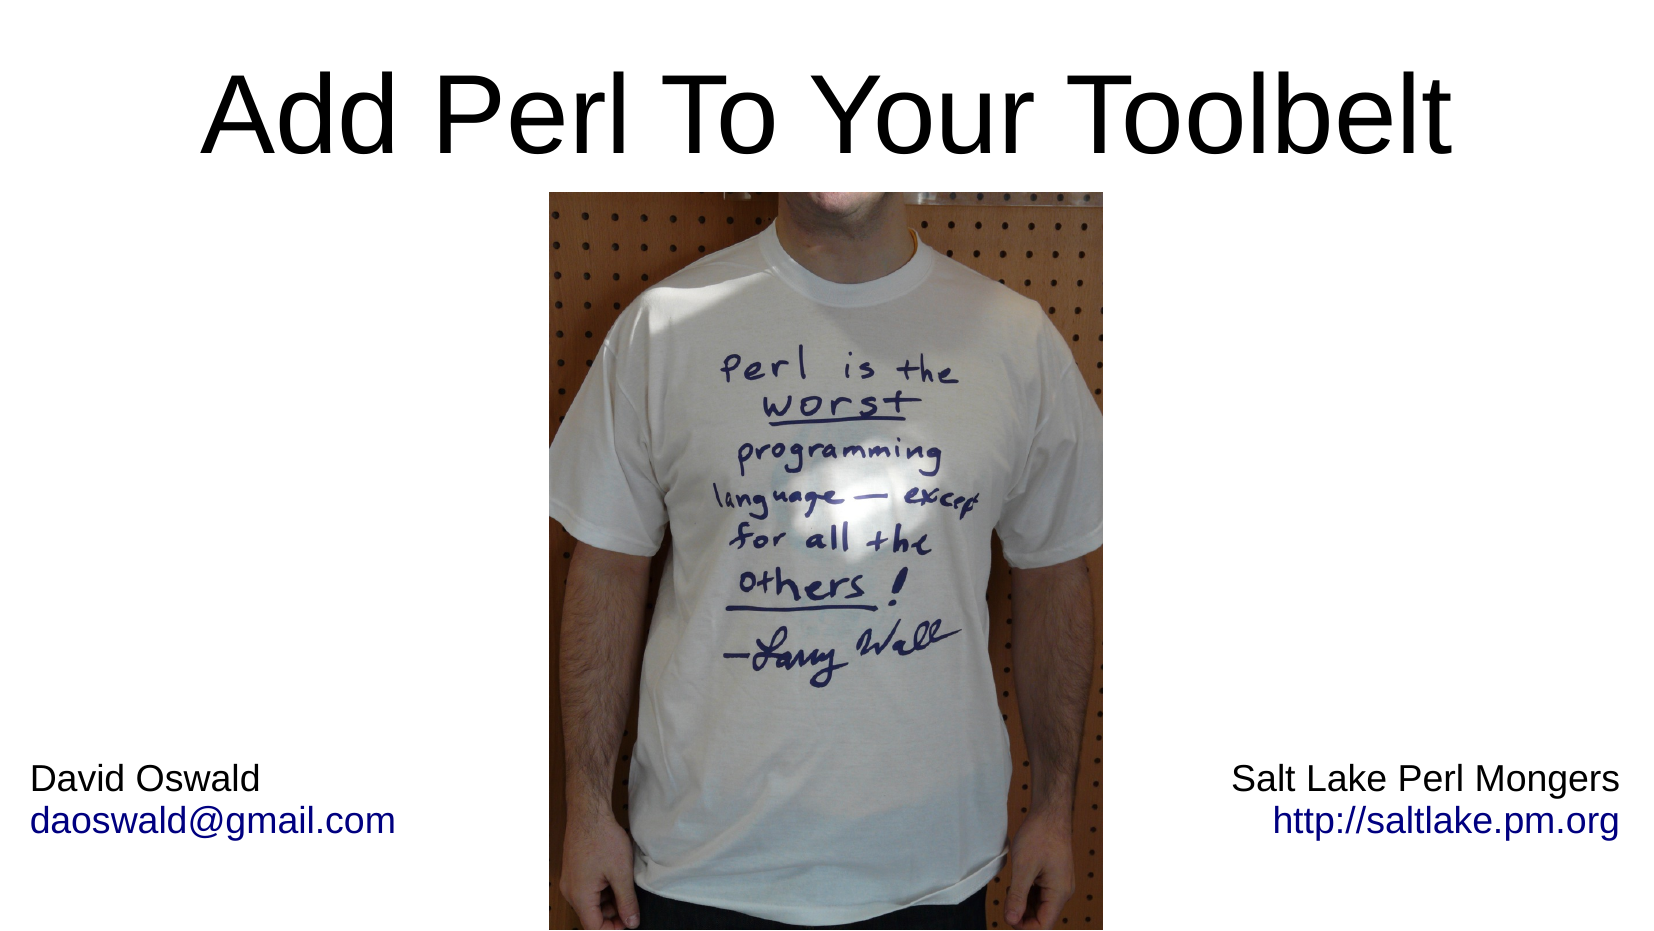

# Add Perl To Your Toolbelt
David Oswald
daoswald@gmail.com
Salt Lake Perl Mongers
http://saltlake.pm.org